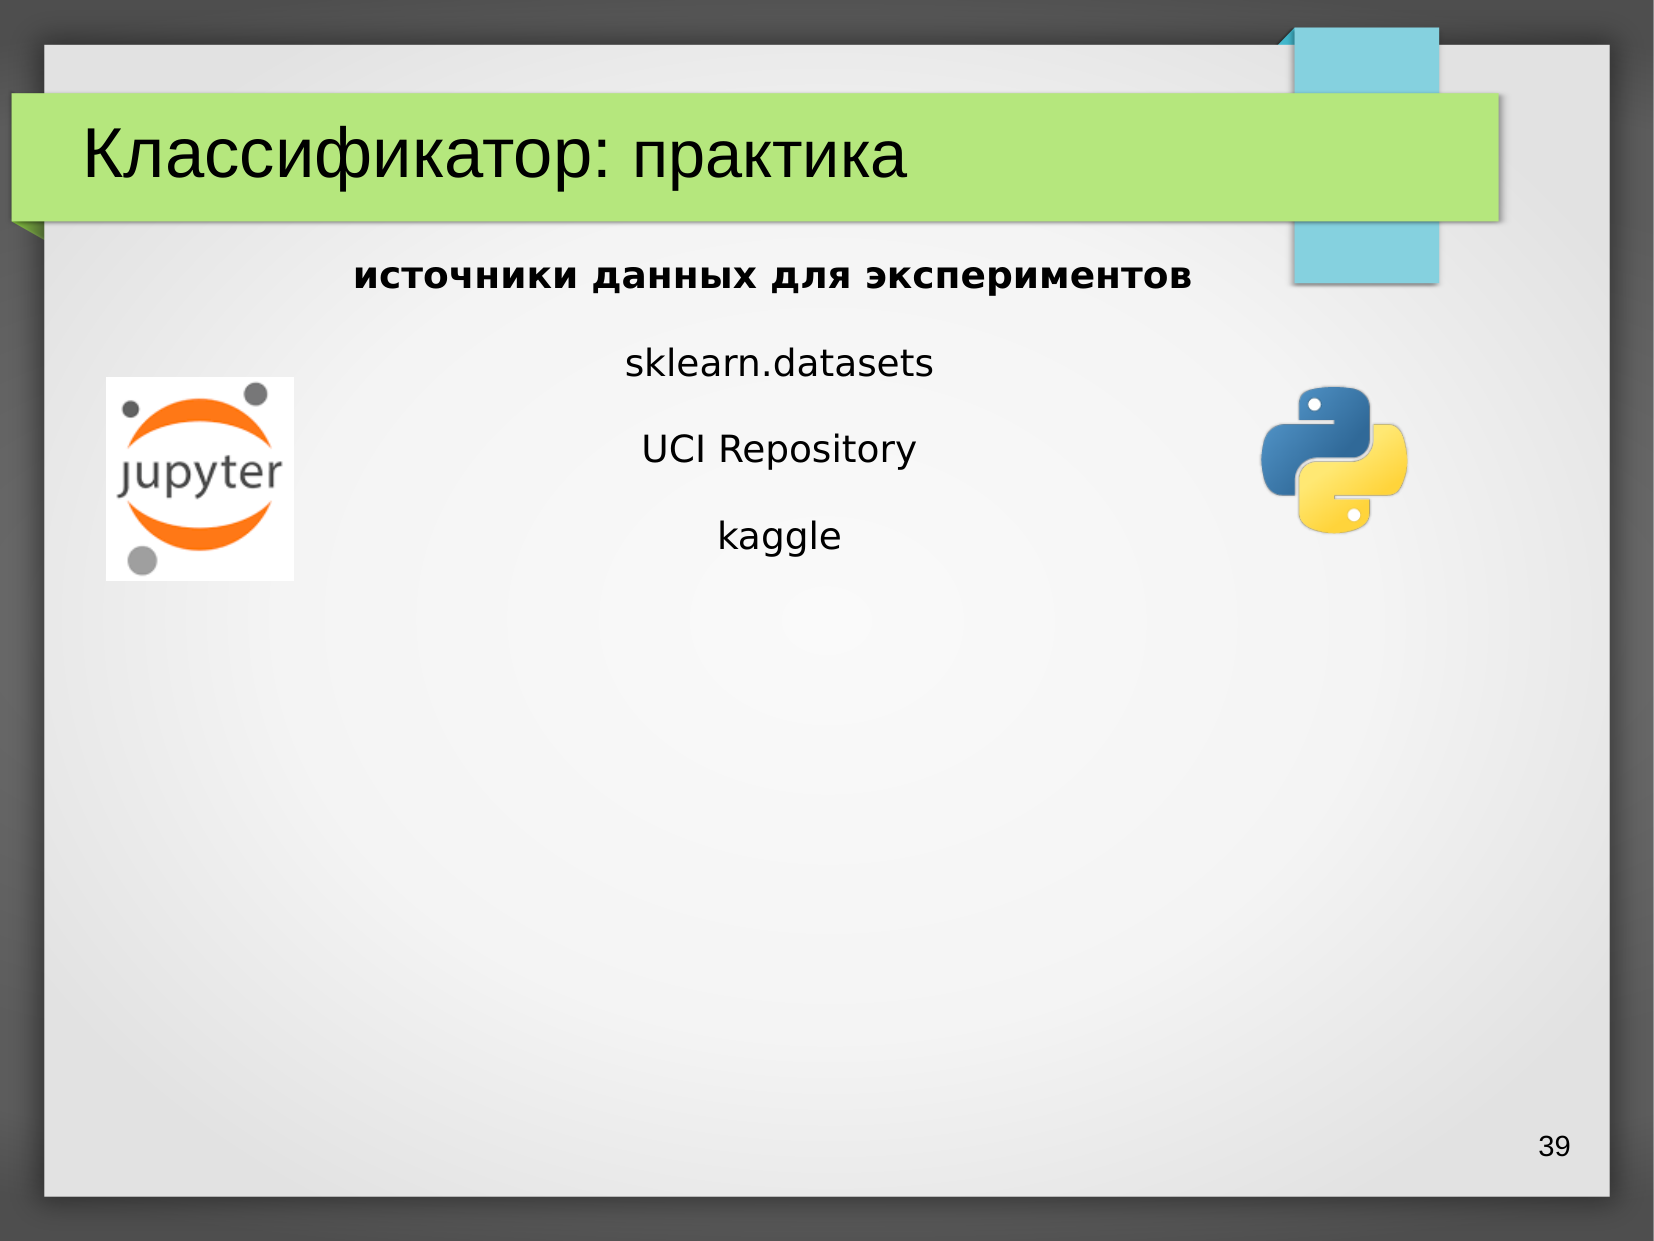

# Классификатор: практика
источники данных для экспериментов
sklearn.datasets
UCI Repository
kaggle
39